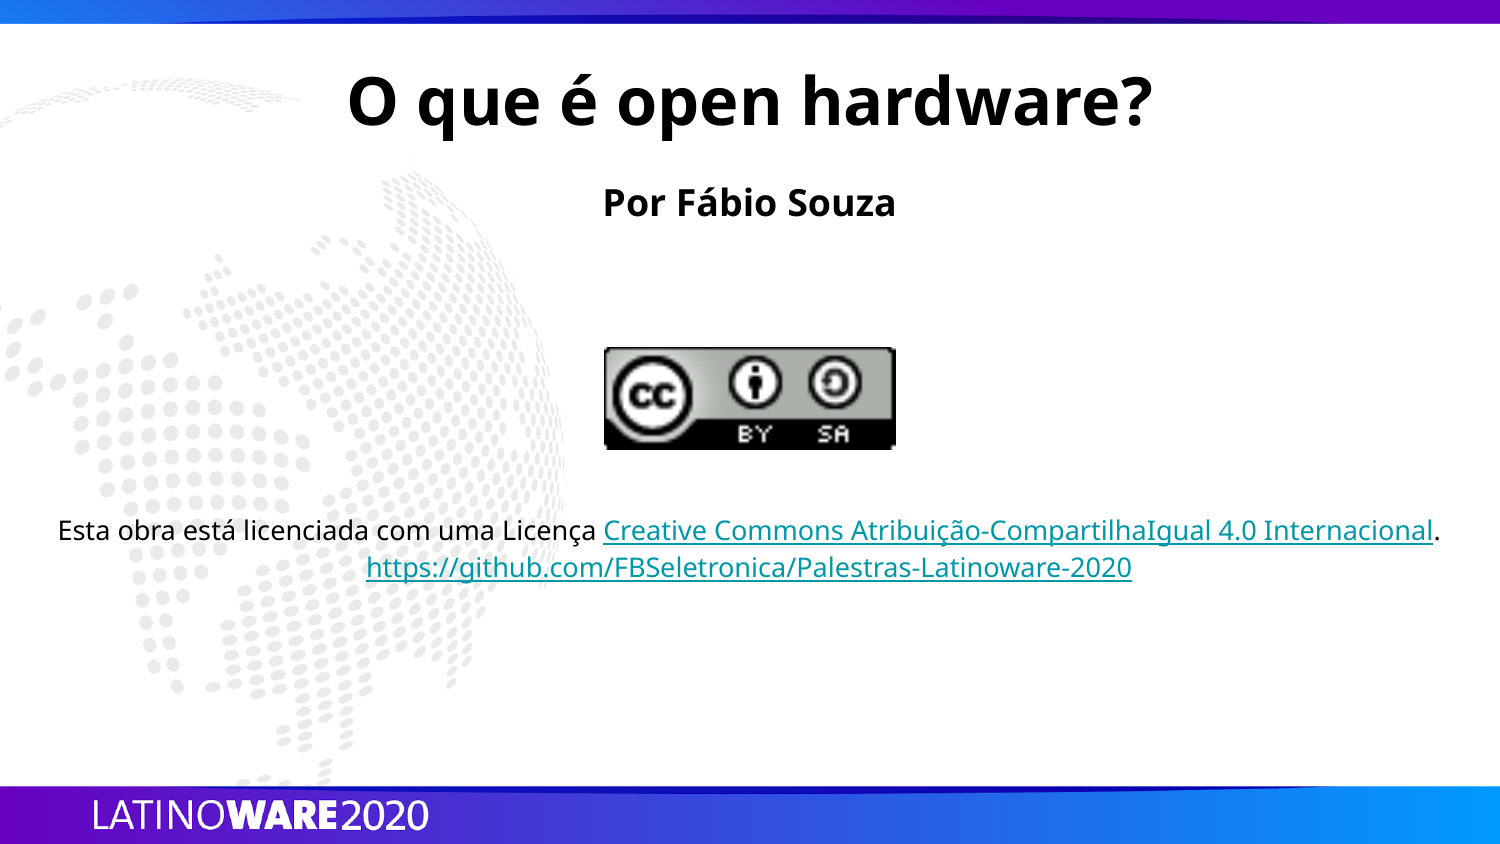

#
O que é open hardware?
Por Fábio Souza
Esta obra está licenciada com uma Licença Creative Commons Atribuição-CompartilhaIgual 4.0 Internacional.
https://github.com/FBSeletronica/Palestras-Latinoware-2020